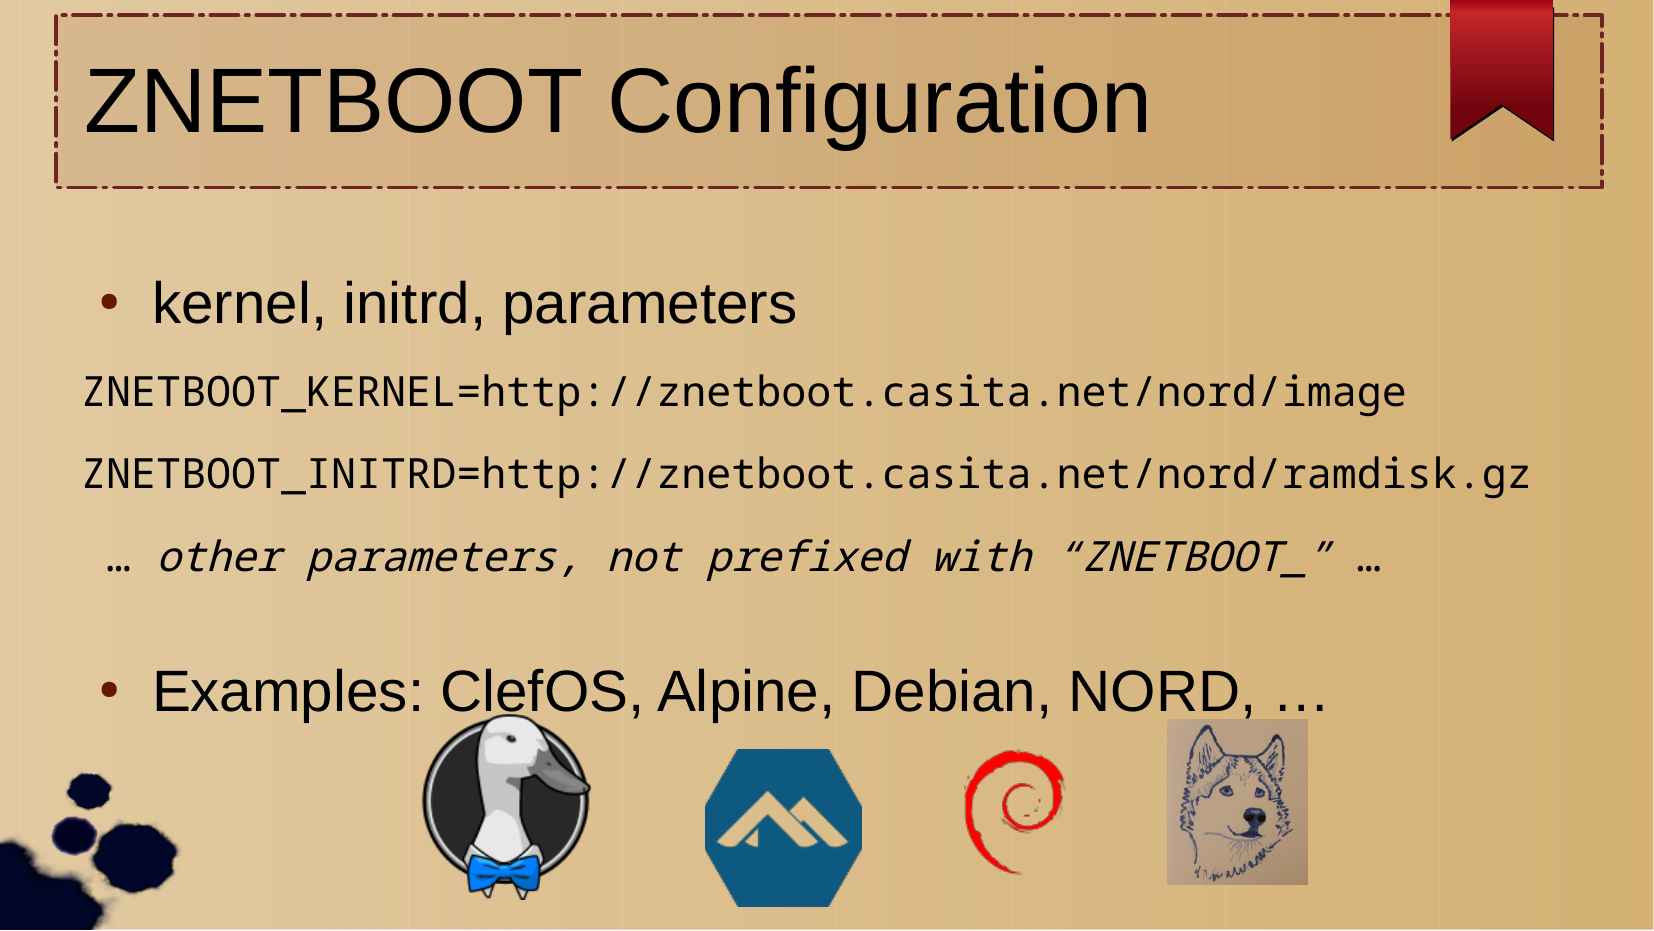

# ZNETBOOT Configuration
kernel, initrd, parameters
ZNETBOOT_KERNEL=http://znetboot.casita.net/nord/image
ZNETBOOT_INITRD=http://znetboot.casita.net/nord/ramdisk.gz
 … other parameters, not prefixed with “ZNETBOOT_” …
Examples: ClefOS, Alpine, Debian, NORD, …